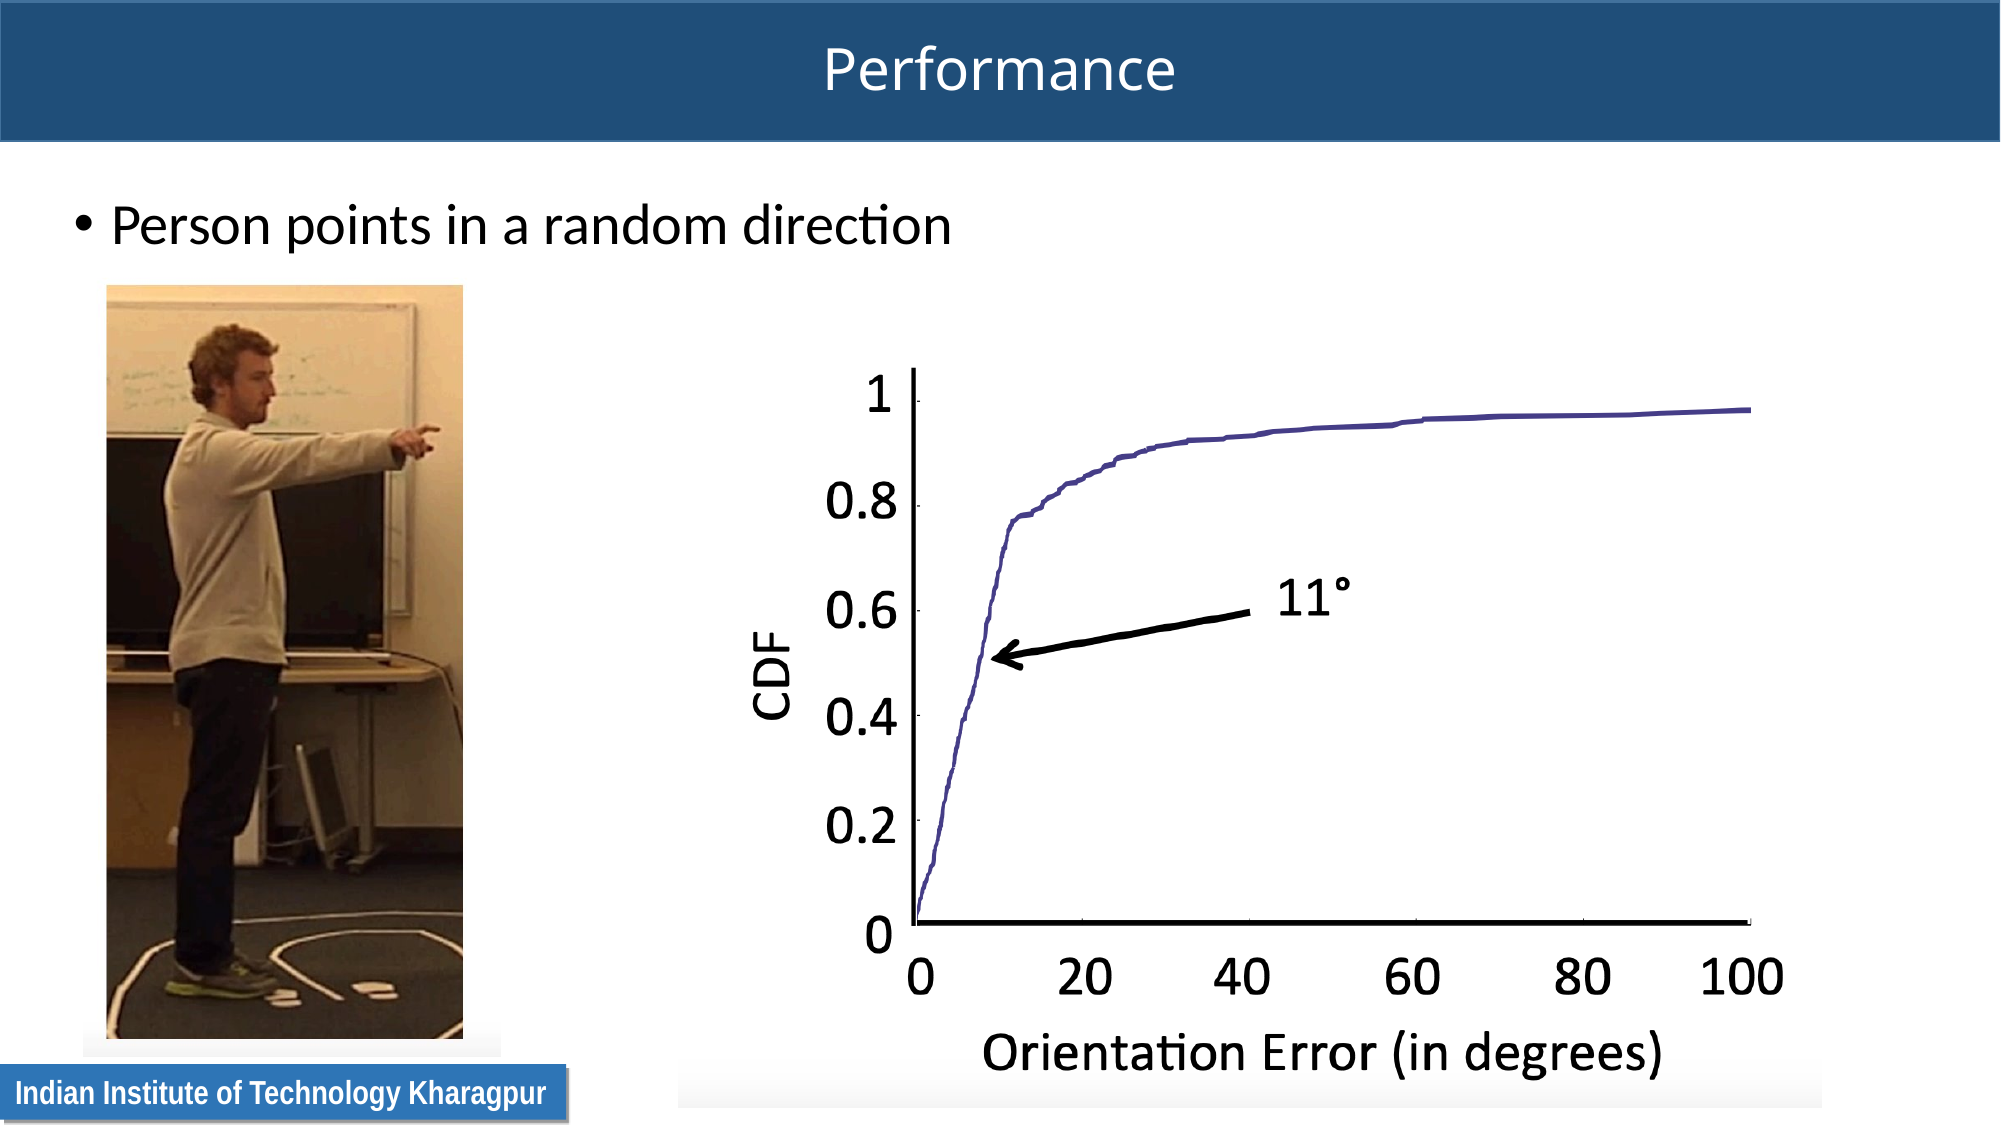

# Performance
Person points in a random direction